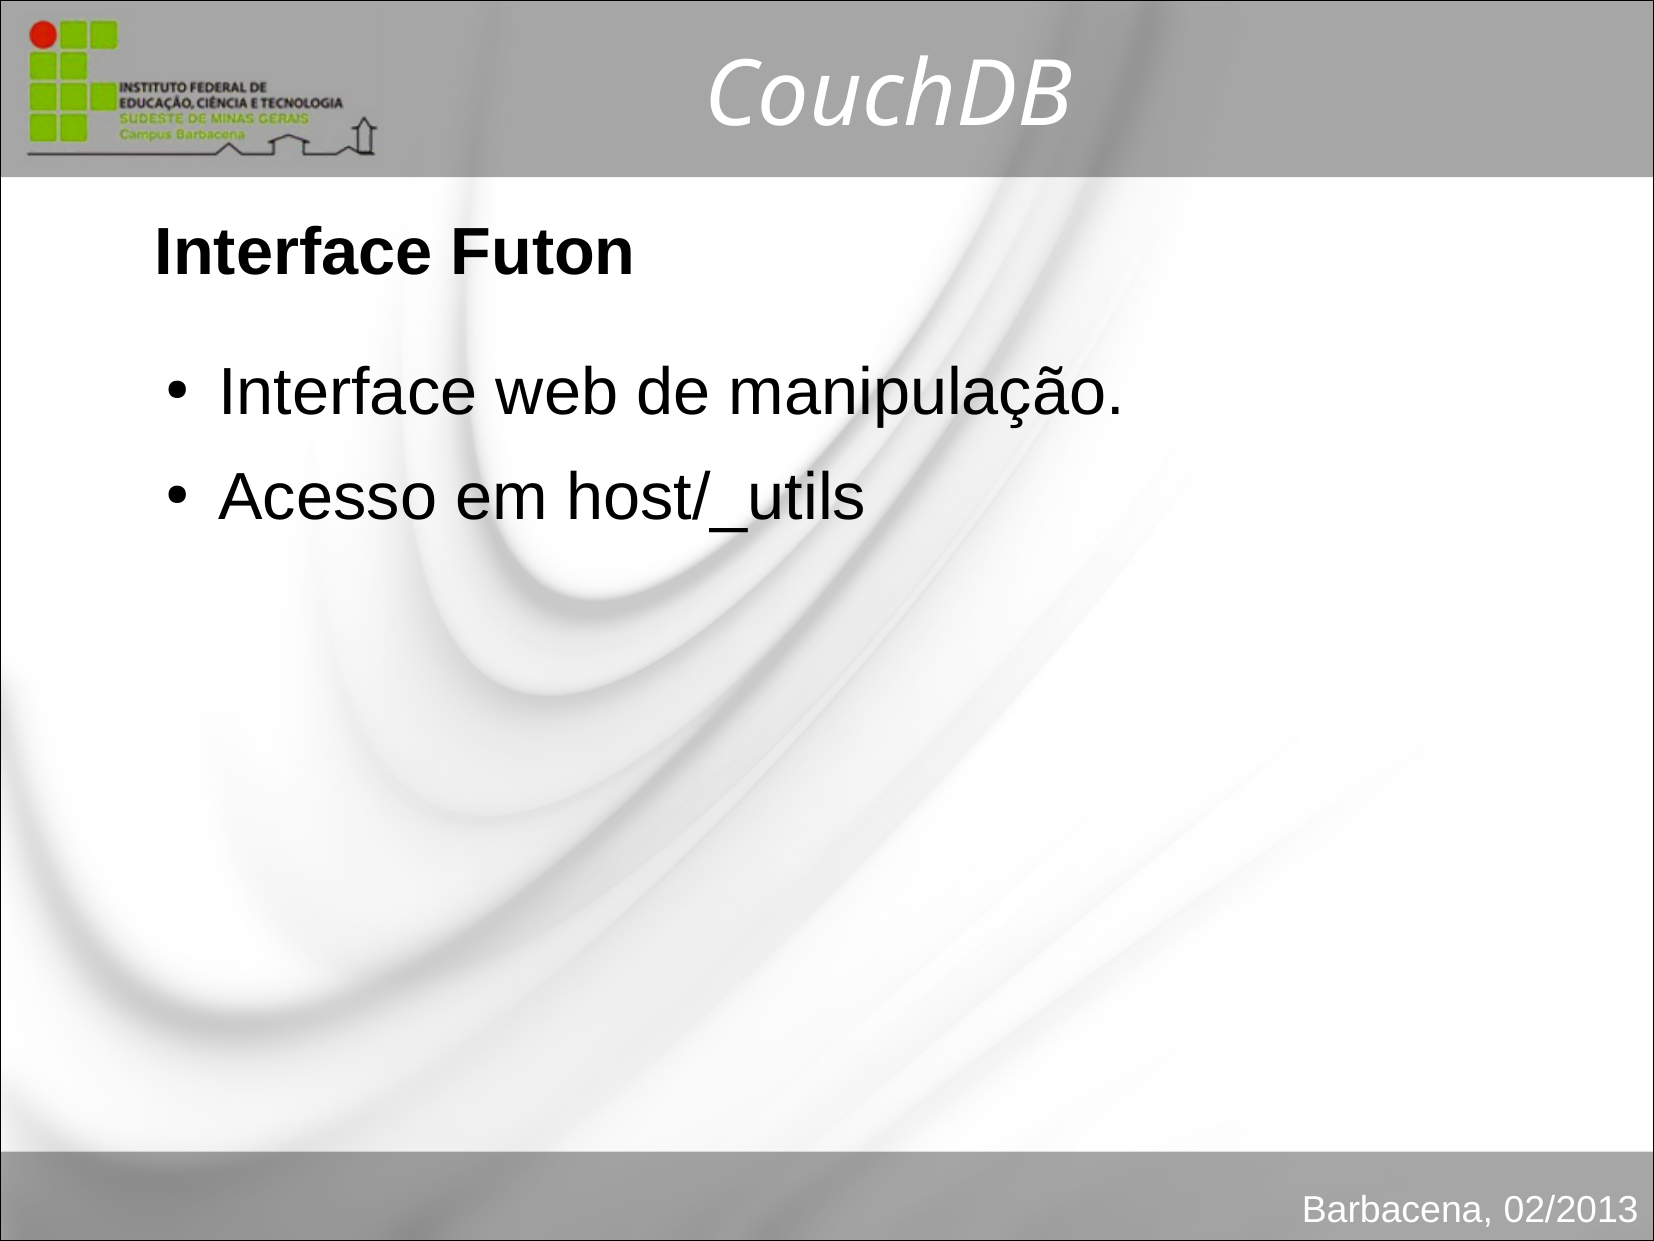

# CouchDB
Interface Futon
Interface web de manipulação.
Acesso em host/_utils
Barbacena, 02/2013